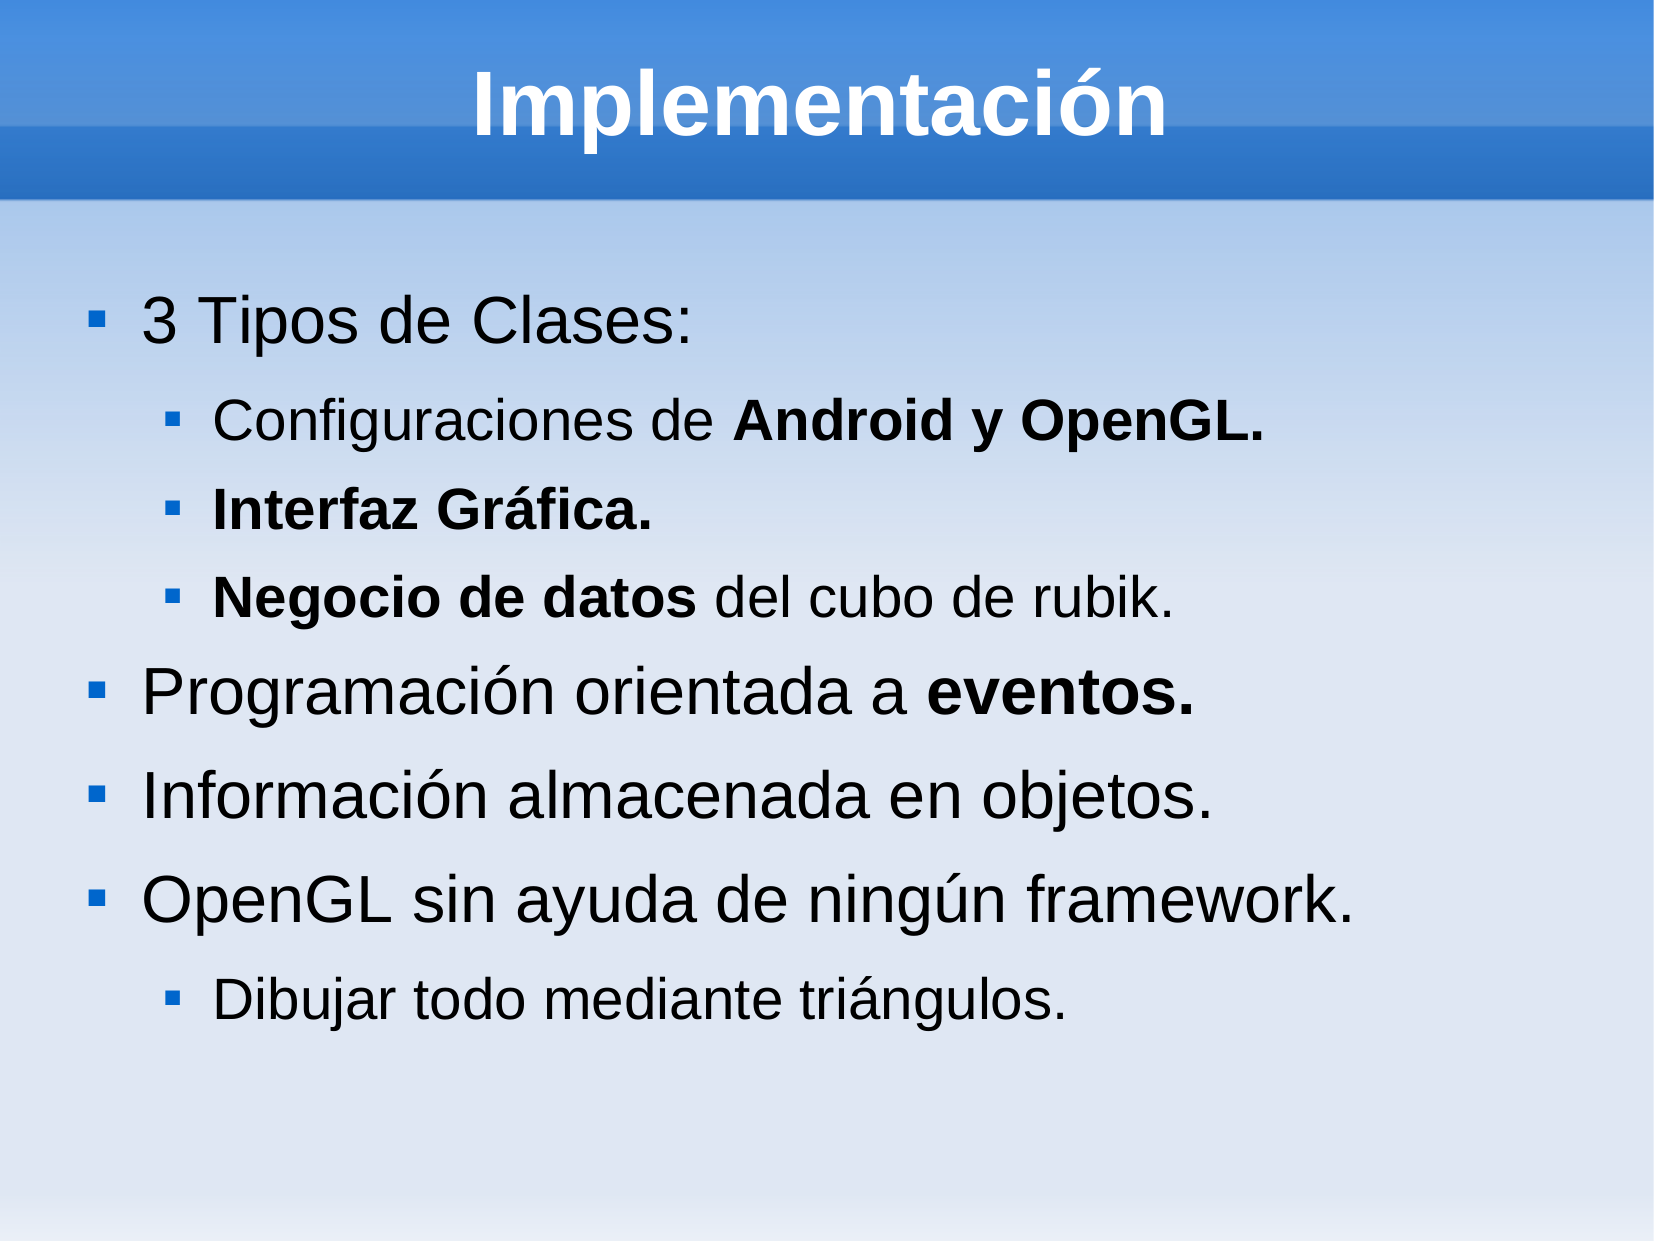

# Implementación
3 Tipos de Clases:
Configuraciones de Android y OpenGL.
Interfaz Gráfica.
Negocio de datos del cubo de rubik.
Programación orientada a eventos.
Información almacenada en objetos.
OpenGL sin ayuda de ningún framework.
Dibujar todo mediante triángulos.